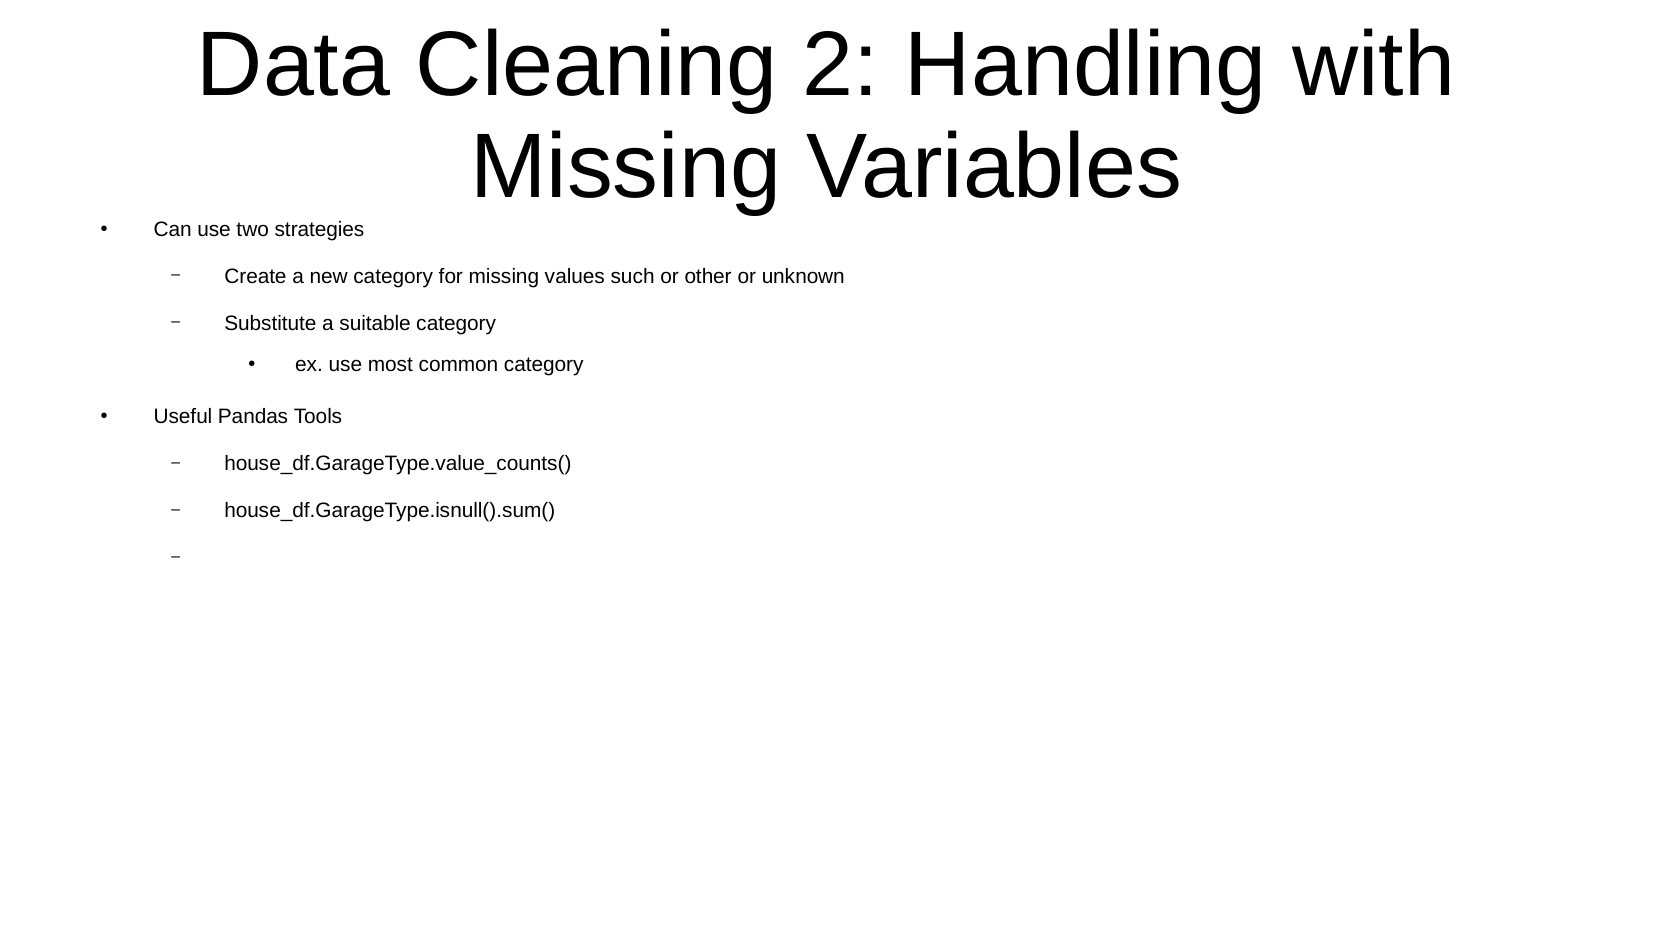

# Data Cleaning 2: Handling with Missing Variables
Can use two strategies
Create a new category for missing values such or other or unknown
Substitute a suitable category
ex. use most common category
Useful Pandas Tools
house_df.GarageType.value_counts()
house_df.GarageType.isnull().sum()